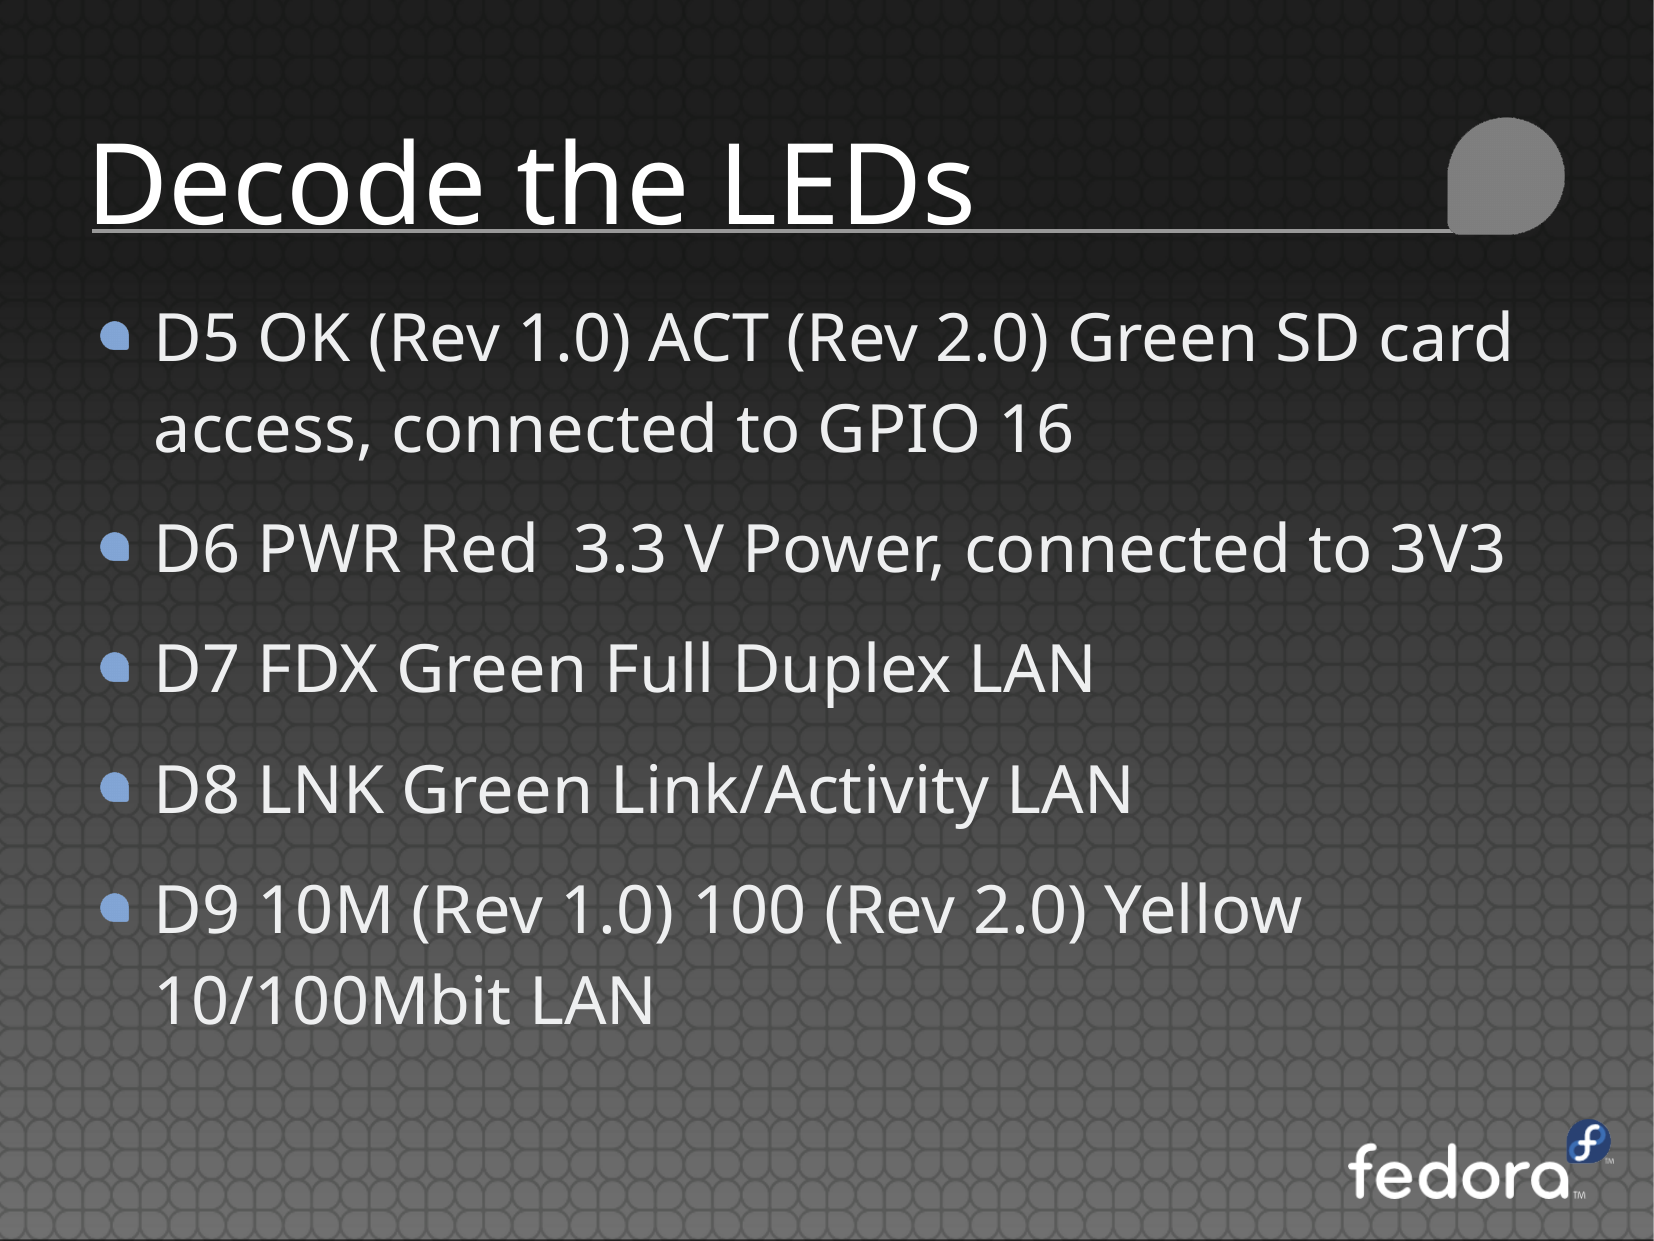

# Decode the LEDs
D5 OK (Rev 1.0) ACT (Rev 2.0) Green SD card access, connected to GPIO 16
D6 PWR Red 3.3 V Power, connected to 3V3
D7 FDX Green Full Duplex LAN
D8 LNK Green Link/Activity LAN
D9 10M (Rev 1.0) 100 (Rev 2.0) Yellow 10/100Mbit LAN